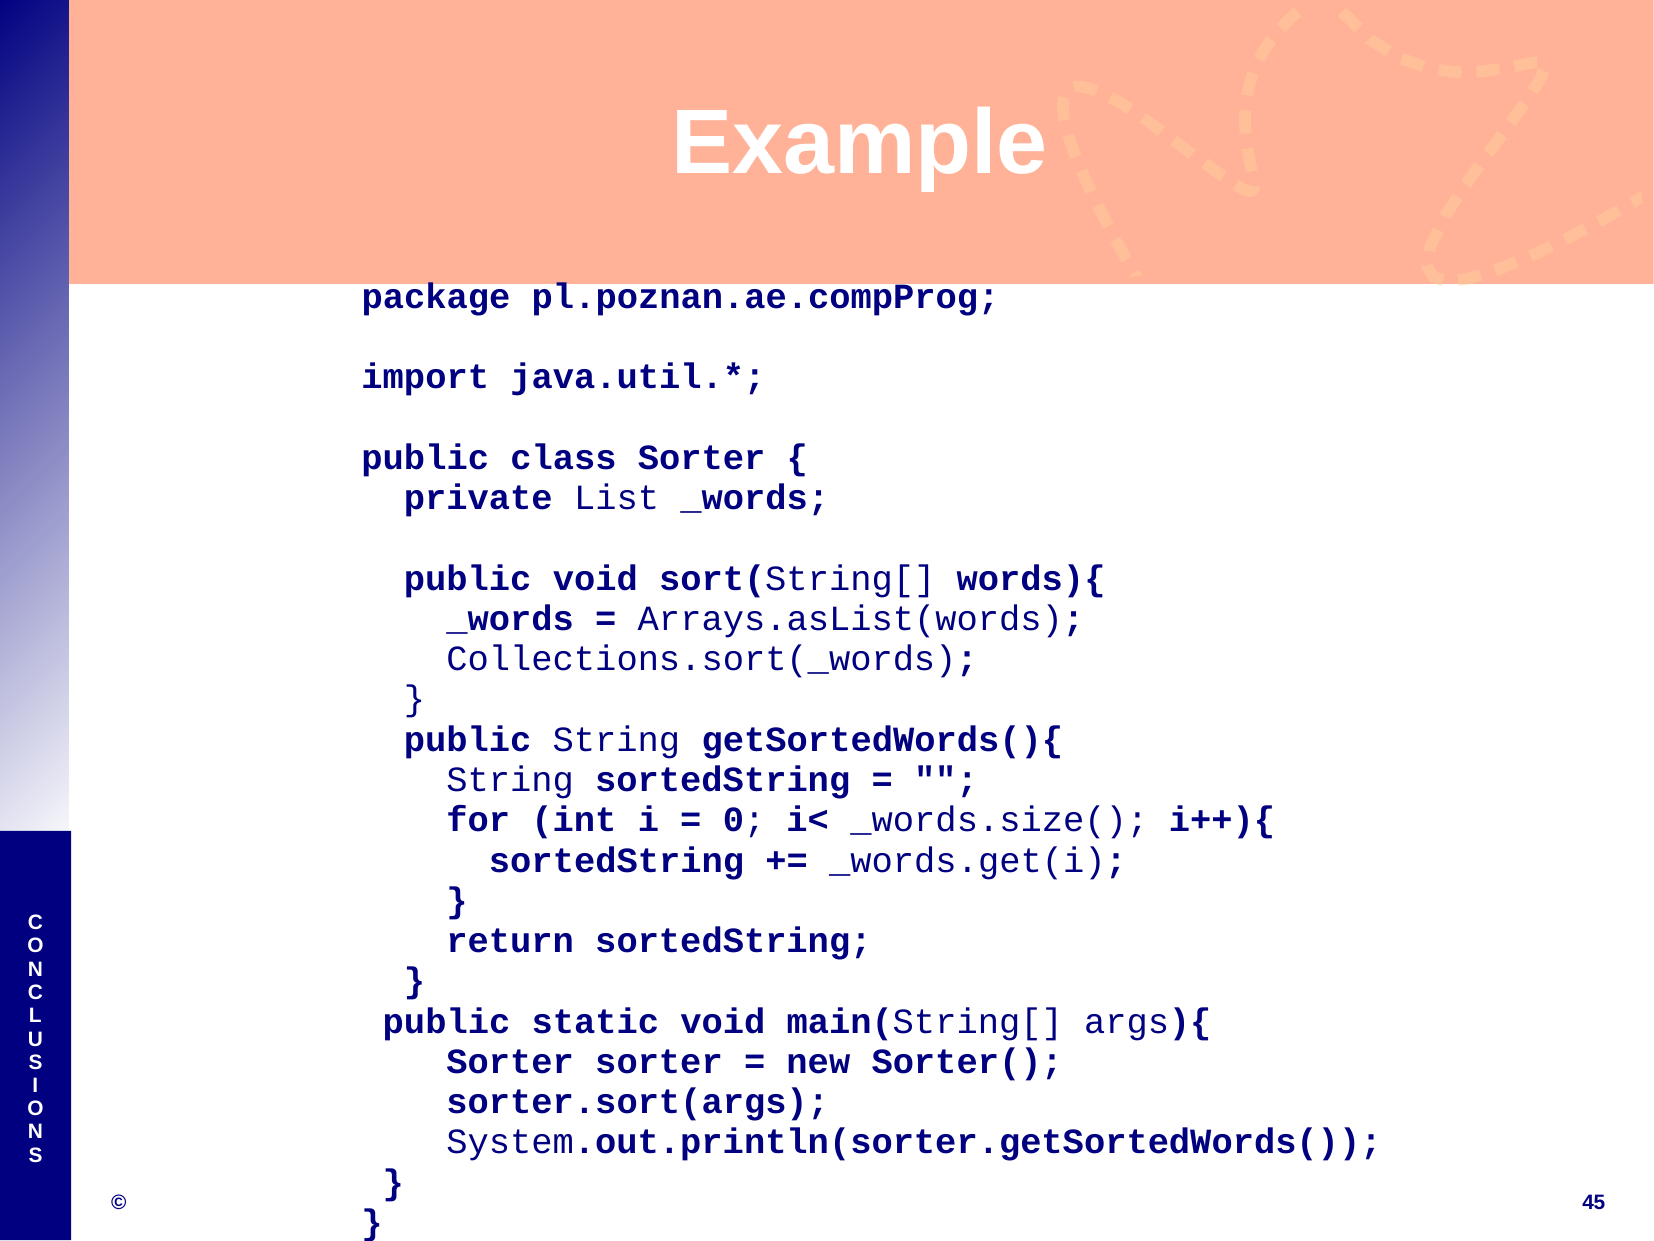

# Example
package pl.poznan.ae.compProg;
import java.util.*;
public class Sorter {
 private List _words;
 public void sort(String[] words){
 _words = Arrays.asList(words);
 Collections.sort(_words);
 }
 public String getSortedWords(){
 String sortedString = "";
 for (int i = 0; i< _words.size(); i++){
 sortedString += _words.get(i);
 }
 return sortedString;
 }
 public static void main(String[] args){
 Sorter sorter = new Sorter();
 sorter.sort(args);
 System.out.println(sorter.getSortedWords());
 }
}
C
O
N
C
L
U
S
I
O
N
S